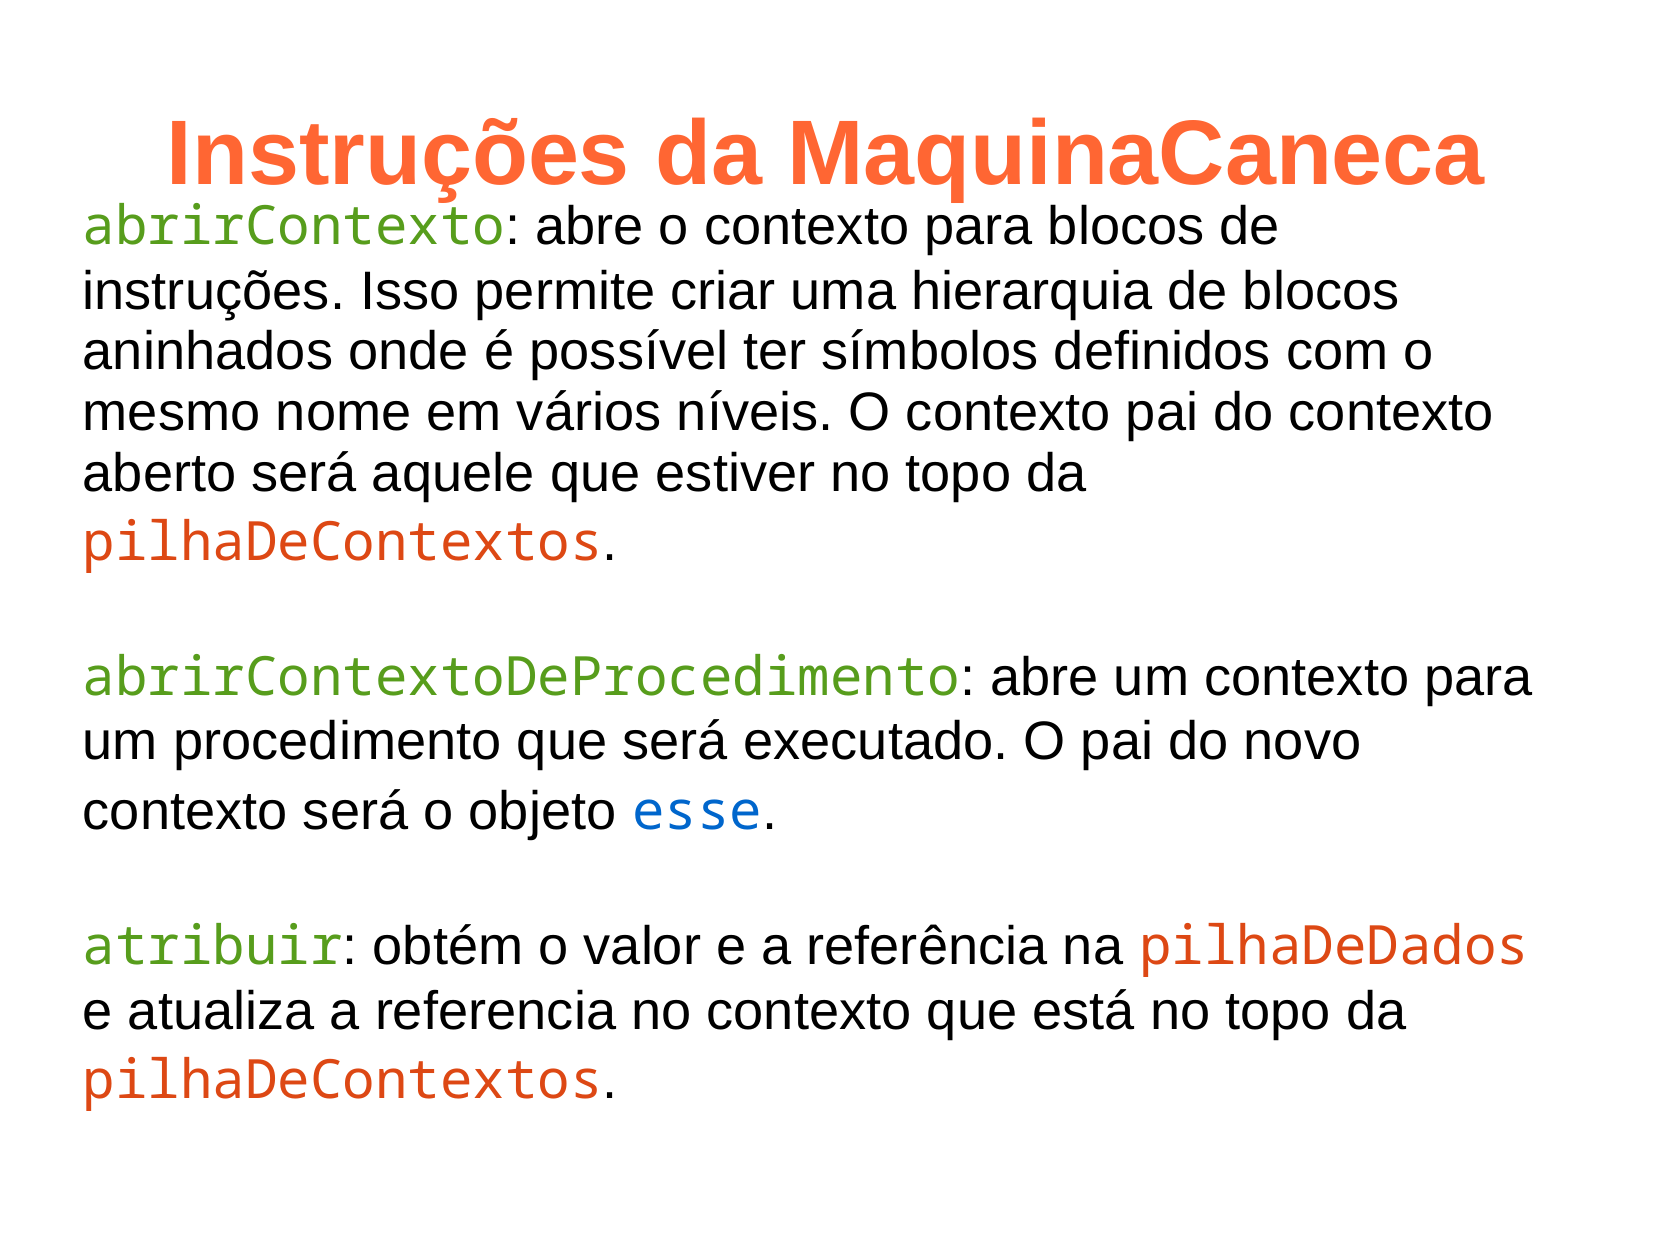

# Instruções da MaquinaCaneca
abrirContexto: abre o contexto para blocos de instruções. Isso permite criar uma hierarquia de blocos aninhados onde é possível ter símbolos definidos com o mesmo nome em vários níveis. O contexto pai do contexto aberto será aquele que estiver no topo da pilhaDeContextos.
abrirContextoDeProcedimento: abre um contexto para um procedimento que será executado. O pai do novo contexto será o objeto esse.
atribuir: obtém o valor e a referência na pilhaDeDados e atualiza a referencia no contexto que está no topo da pilhaDeContextos.